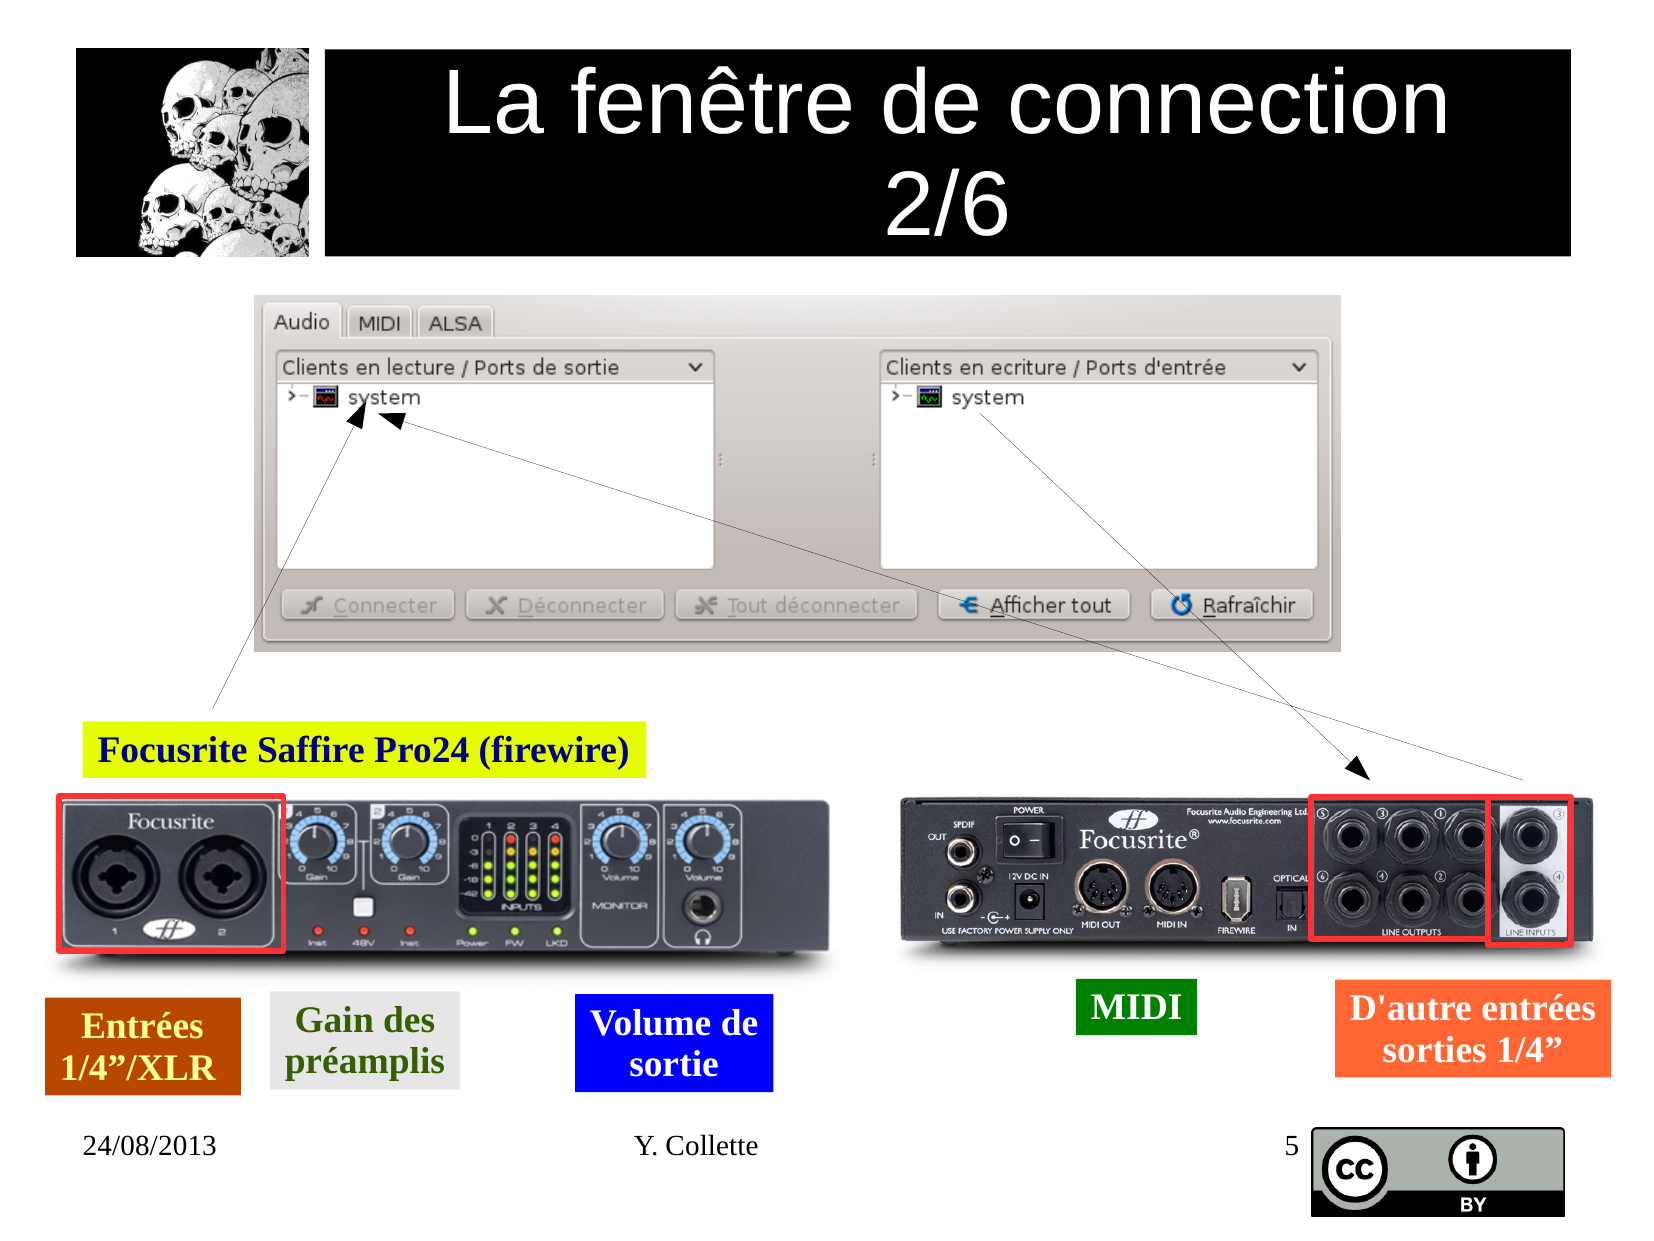

# La fenêtre de connection 2/6
Focusrite Saffire Pro24 (firewire)
MIDI
D'autre entrées
sorties 1/4”
Gain des
préamplis
Volume de
sortie
Entrées
1/4”/XLR
Y. Collette
5